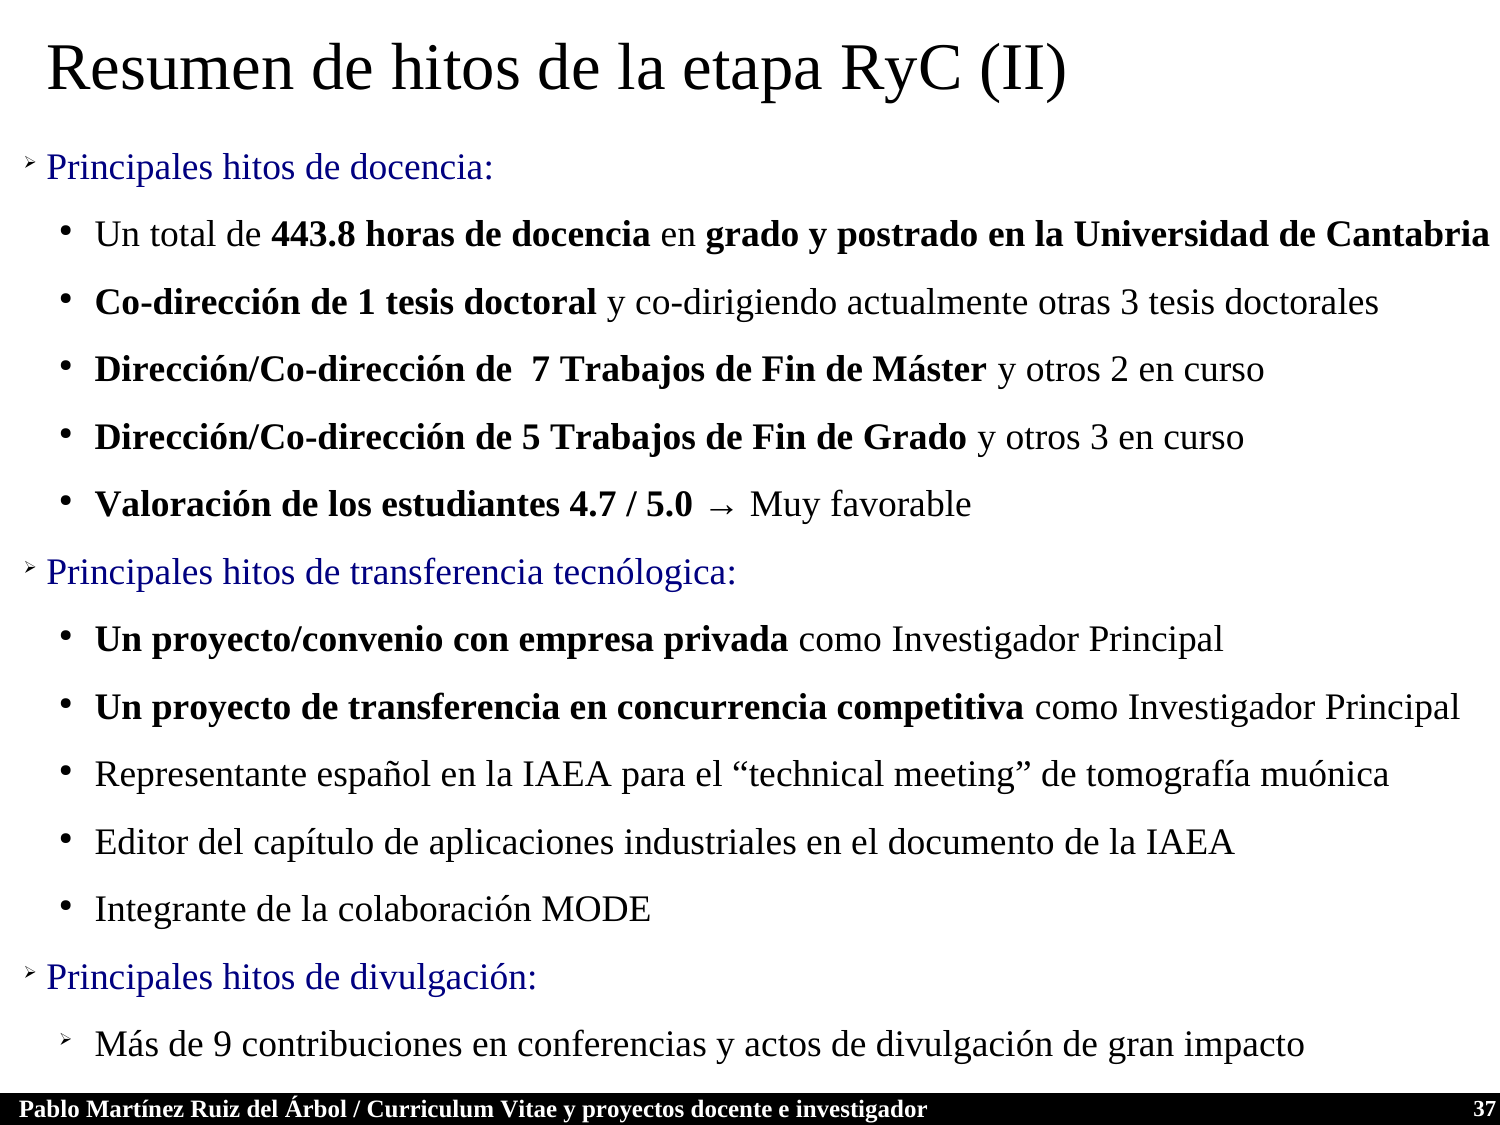

Resumen de hitos de la etapa RyC (II)
 Principales hitos de docencia:
Un total de 443.8 horas de docencia en grado y postrado en la Universidad de Cantabria
Co-dirección de 1 tesis doctoral y co-dirigiendo actualmente otras 3 tesis doctorales
Dirección/Co-dirección de 7 Trabajos de Fin de Máster y otros 2 en curso
Dirección/Co-dirección de 5 Trabajos de Fin de Grado y otros 3 en curso
Valoración de los estudiantes 4.7 / 5.0 → Muy favorable
 Principales hitos de transferencia tecnólogica:
Un proyecto/convenio con empresa privada como Investigador Principal
Un proyecto de transferencia en concurrencia competitiva como Investigador Principal
Representante español en la IAEA para el “technical meeting” de tomografía muónica
Editor del capítulo de aplicaciones industriales en el documento de la IAEA
Integrante de la colaboración MODE
 Principales hitos de divulgación:
Más de 9 contribuciones en conferencias y actos de divulgación de gran impacto
37